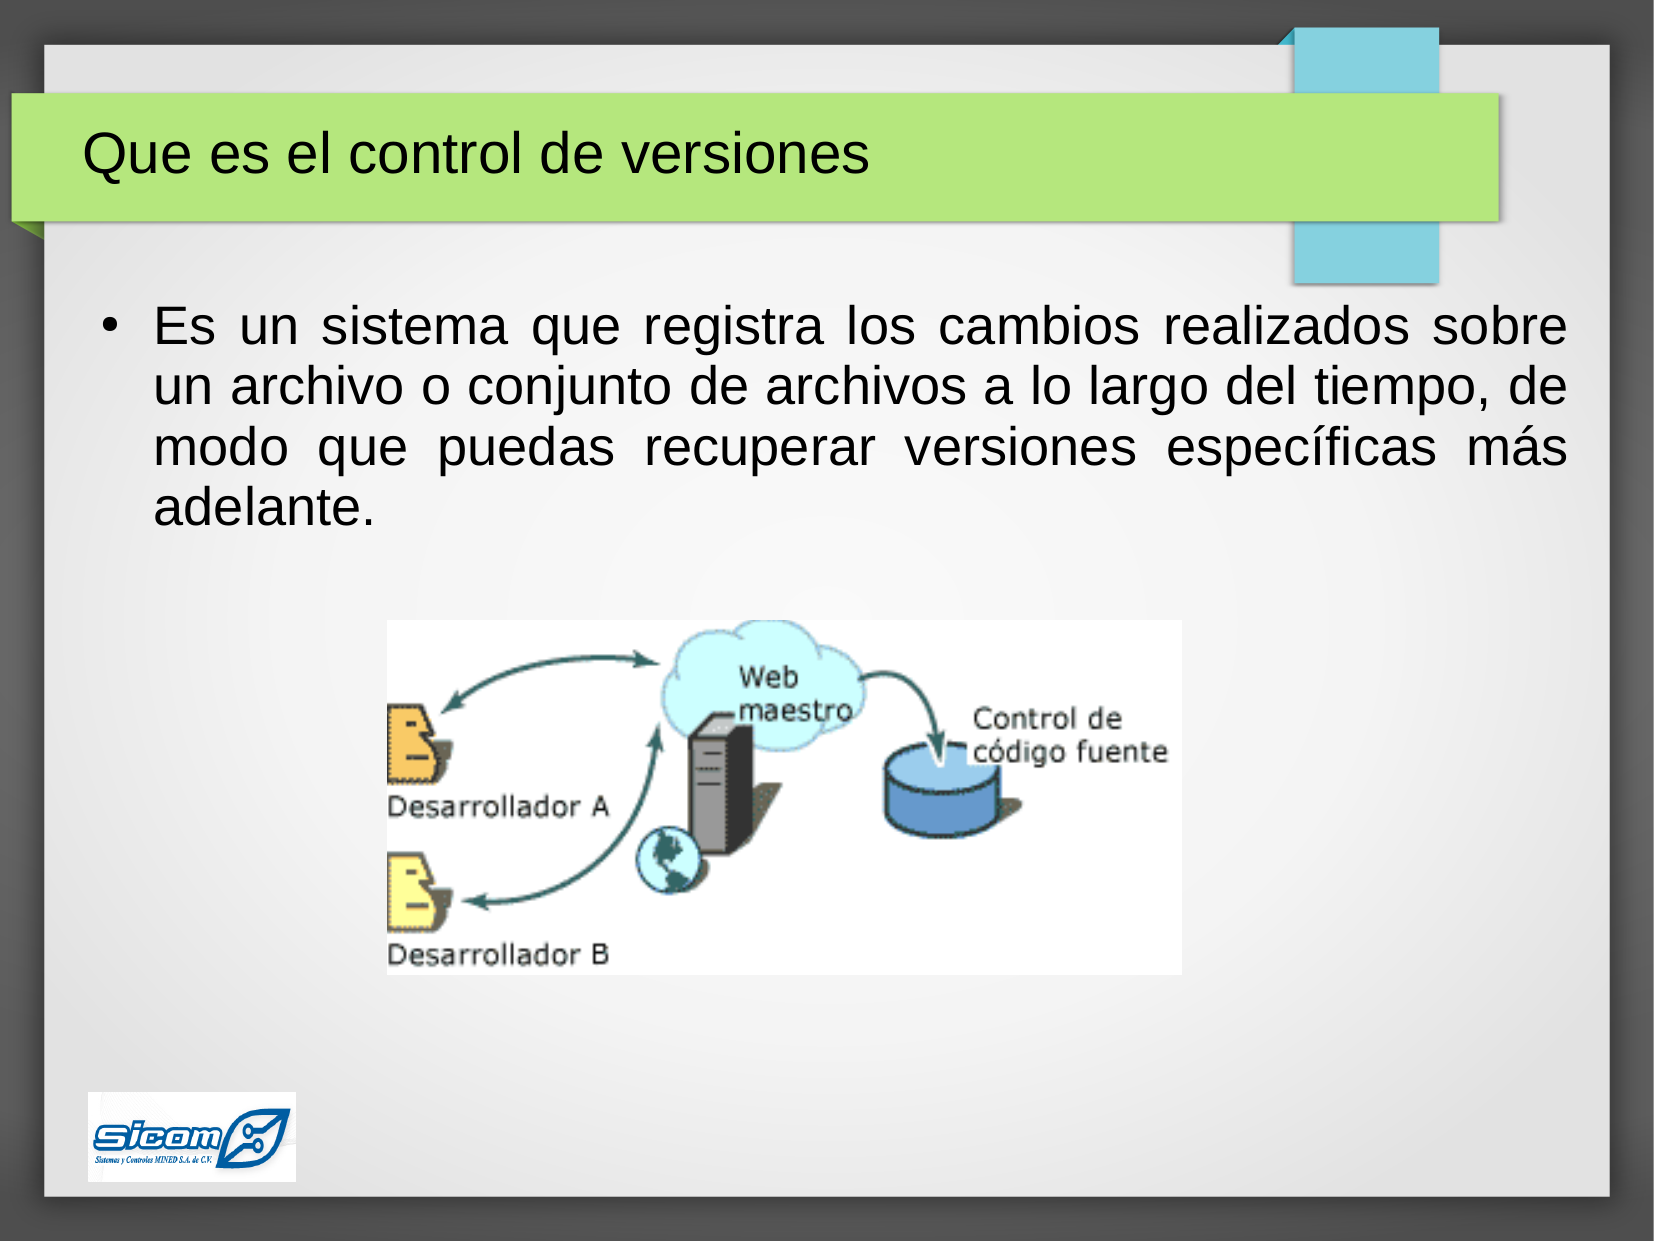

# Que es el control de versiones
Es un sistema que registra los cambios realizados sobre un archivo o conjunto de archivos a lo largo del tiempo, de modo que puedas recuperar versiones específicas más adelante.